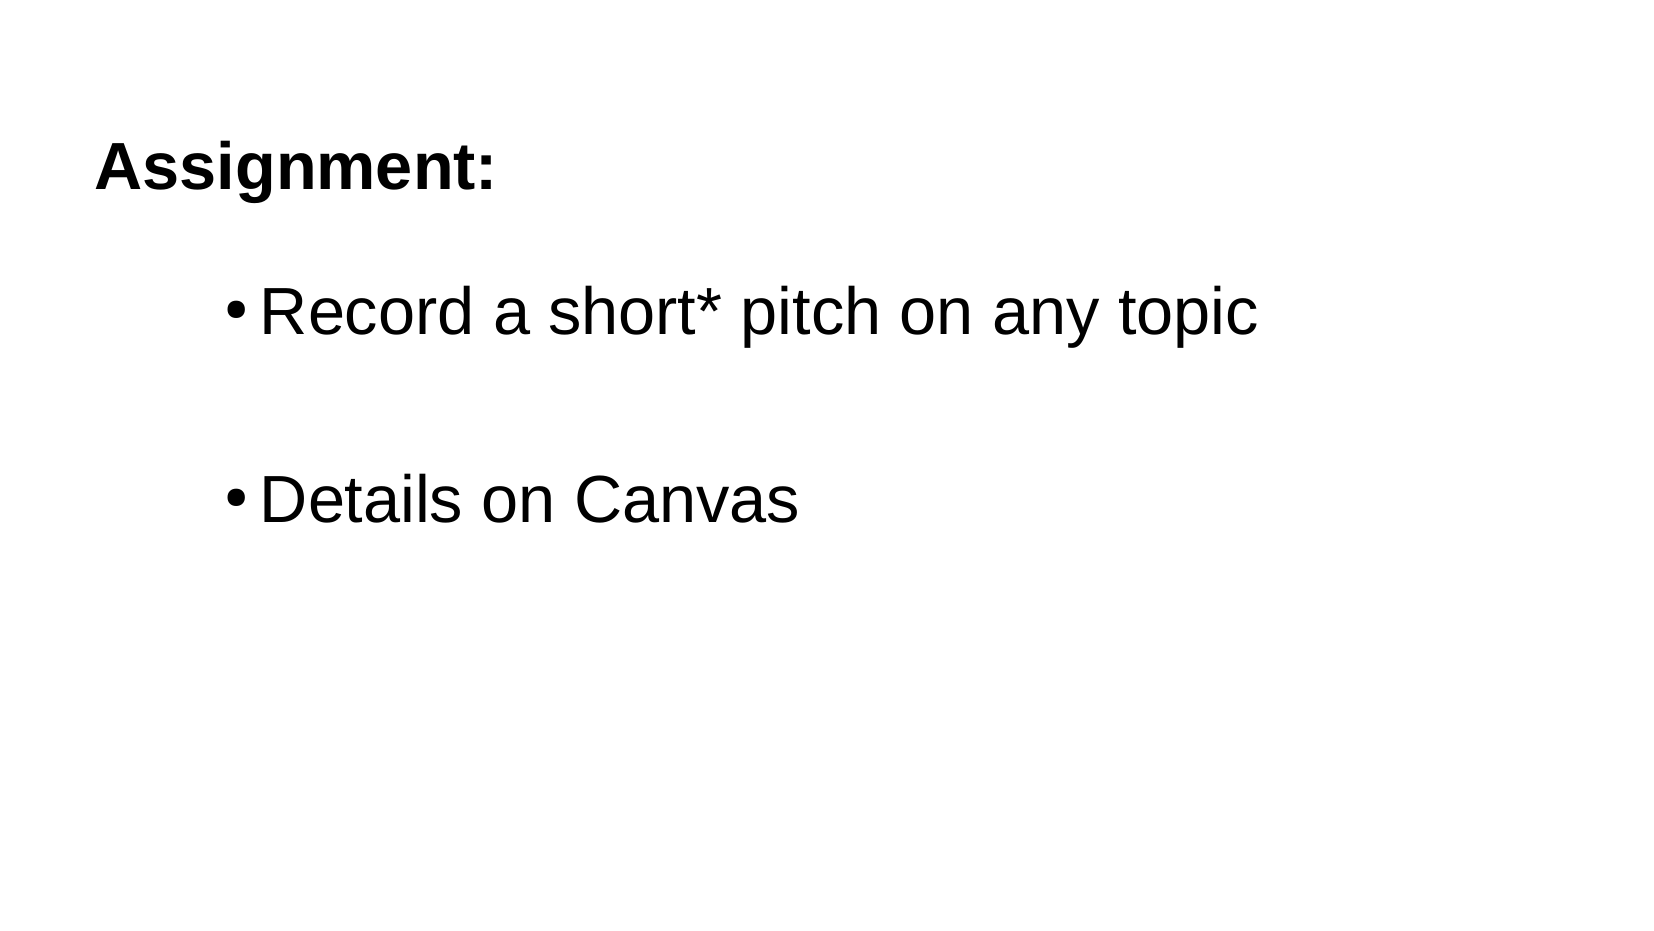

# Assignment:
Record a short* pitch on any topic
Details on Canvas